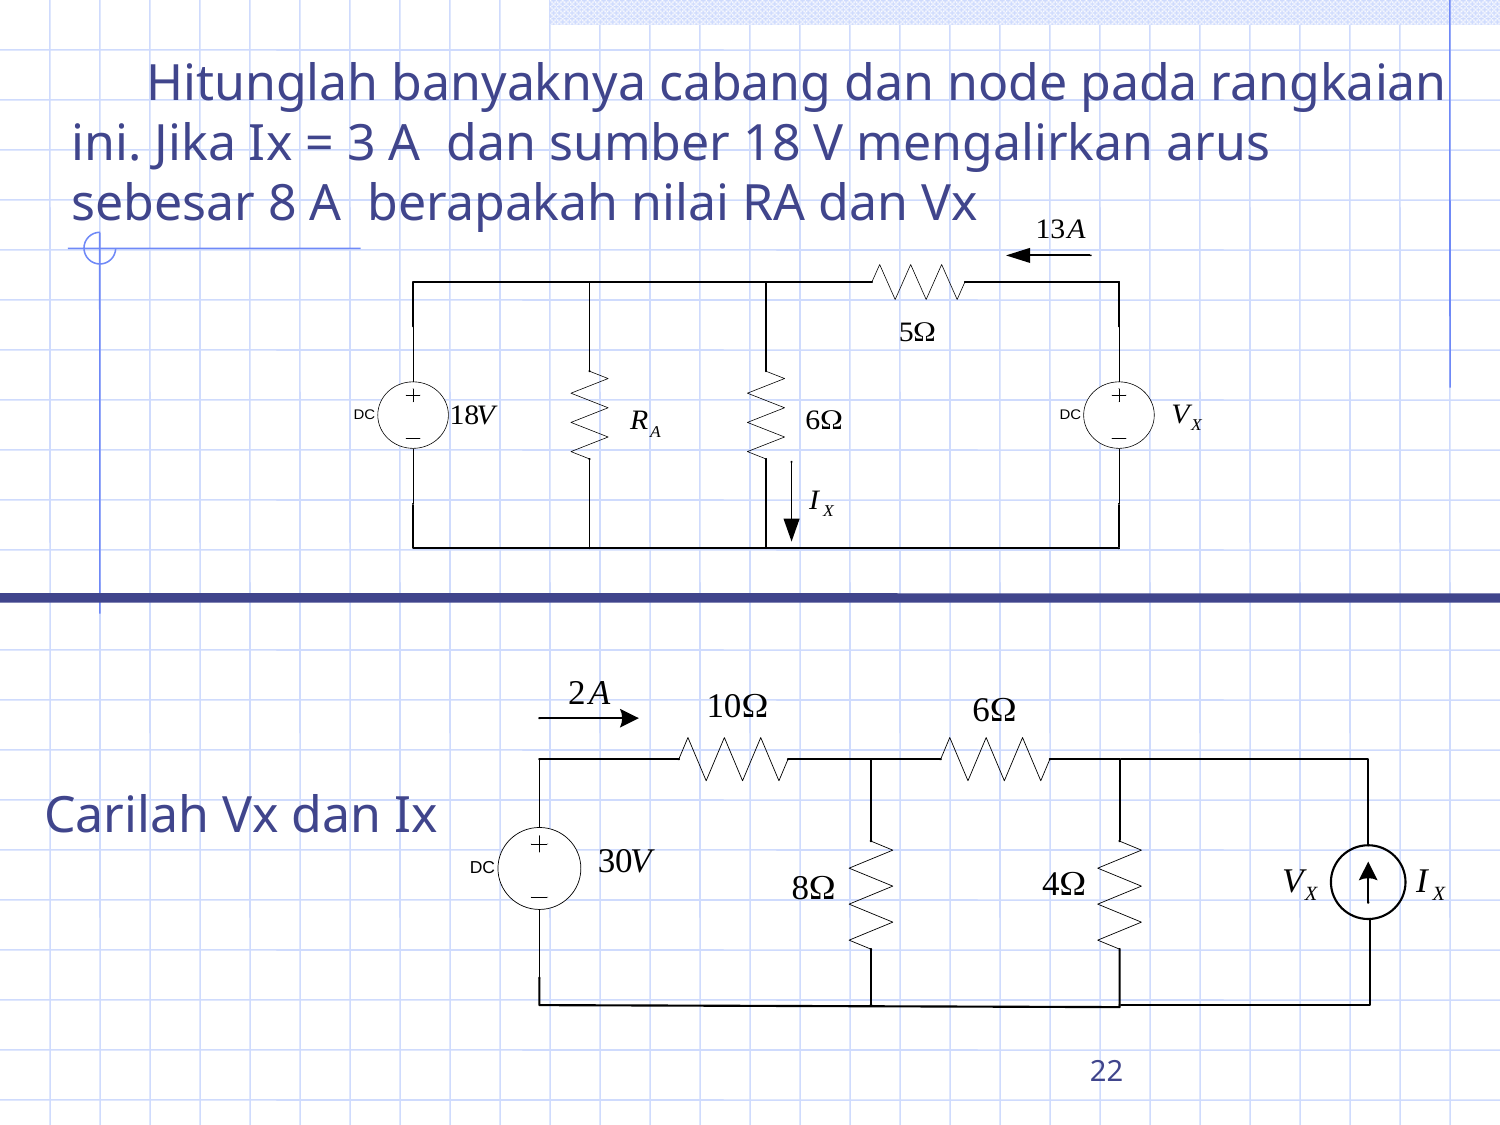

Hitunglah banyaknya cabang dan node pada rangkaian ini. Jika Ix = 3 A dan sumber 18 V mengalirkan arus sebesar 8 A berapakah nilai RA dan Vx
Carilah Vx dan Ix